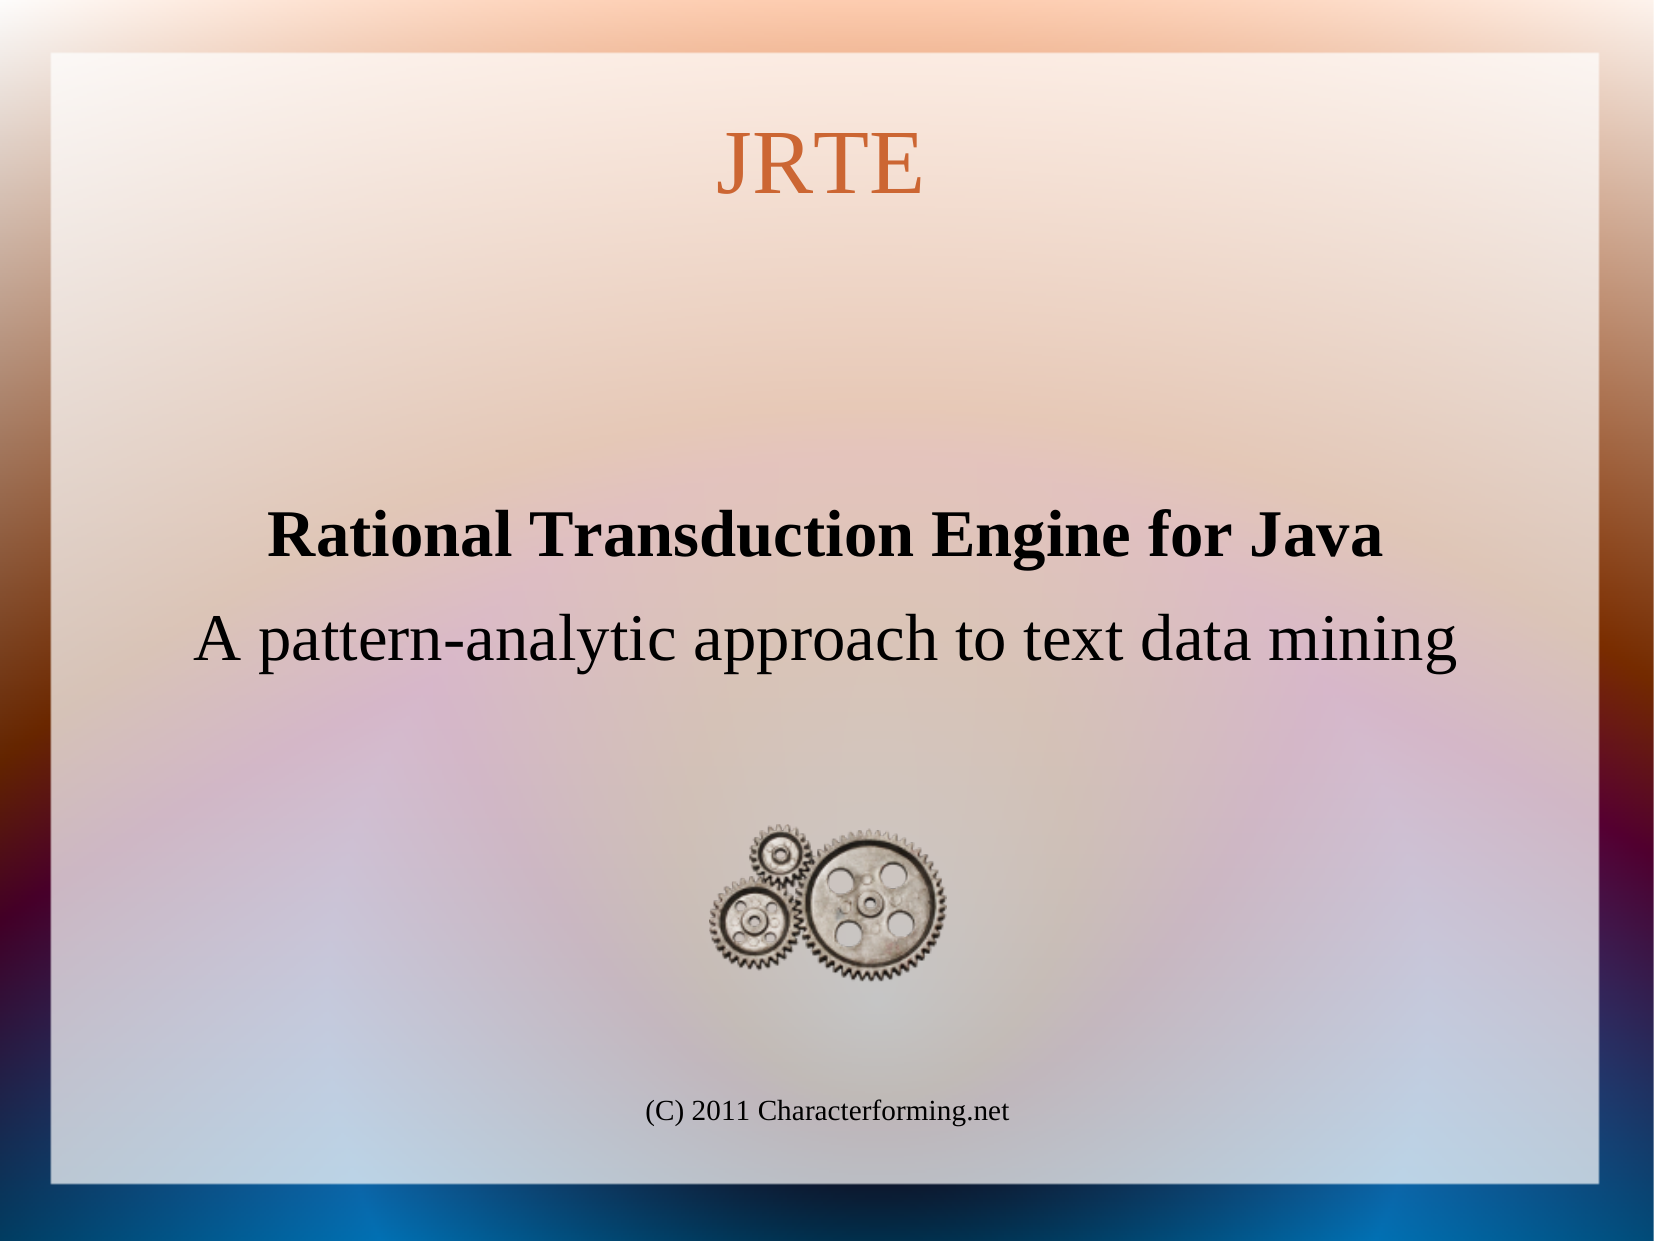

# JRTE
Rational Transduction Engine for Java
A pattern-analytic approach to text data mining
(C) 2011 Characterforming.net